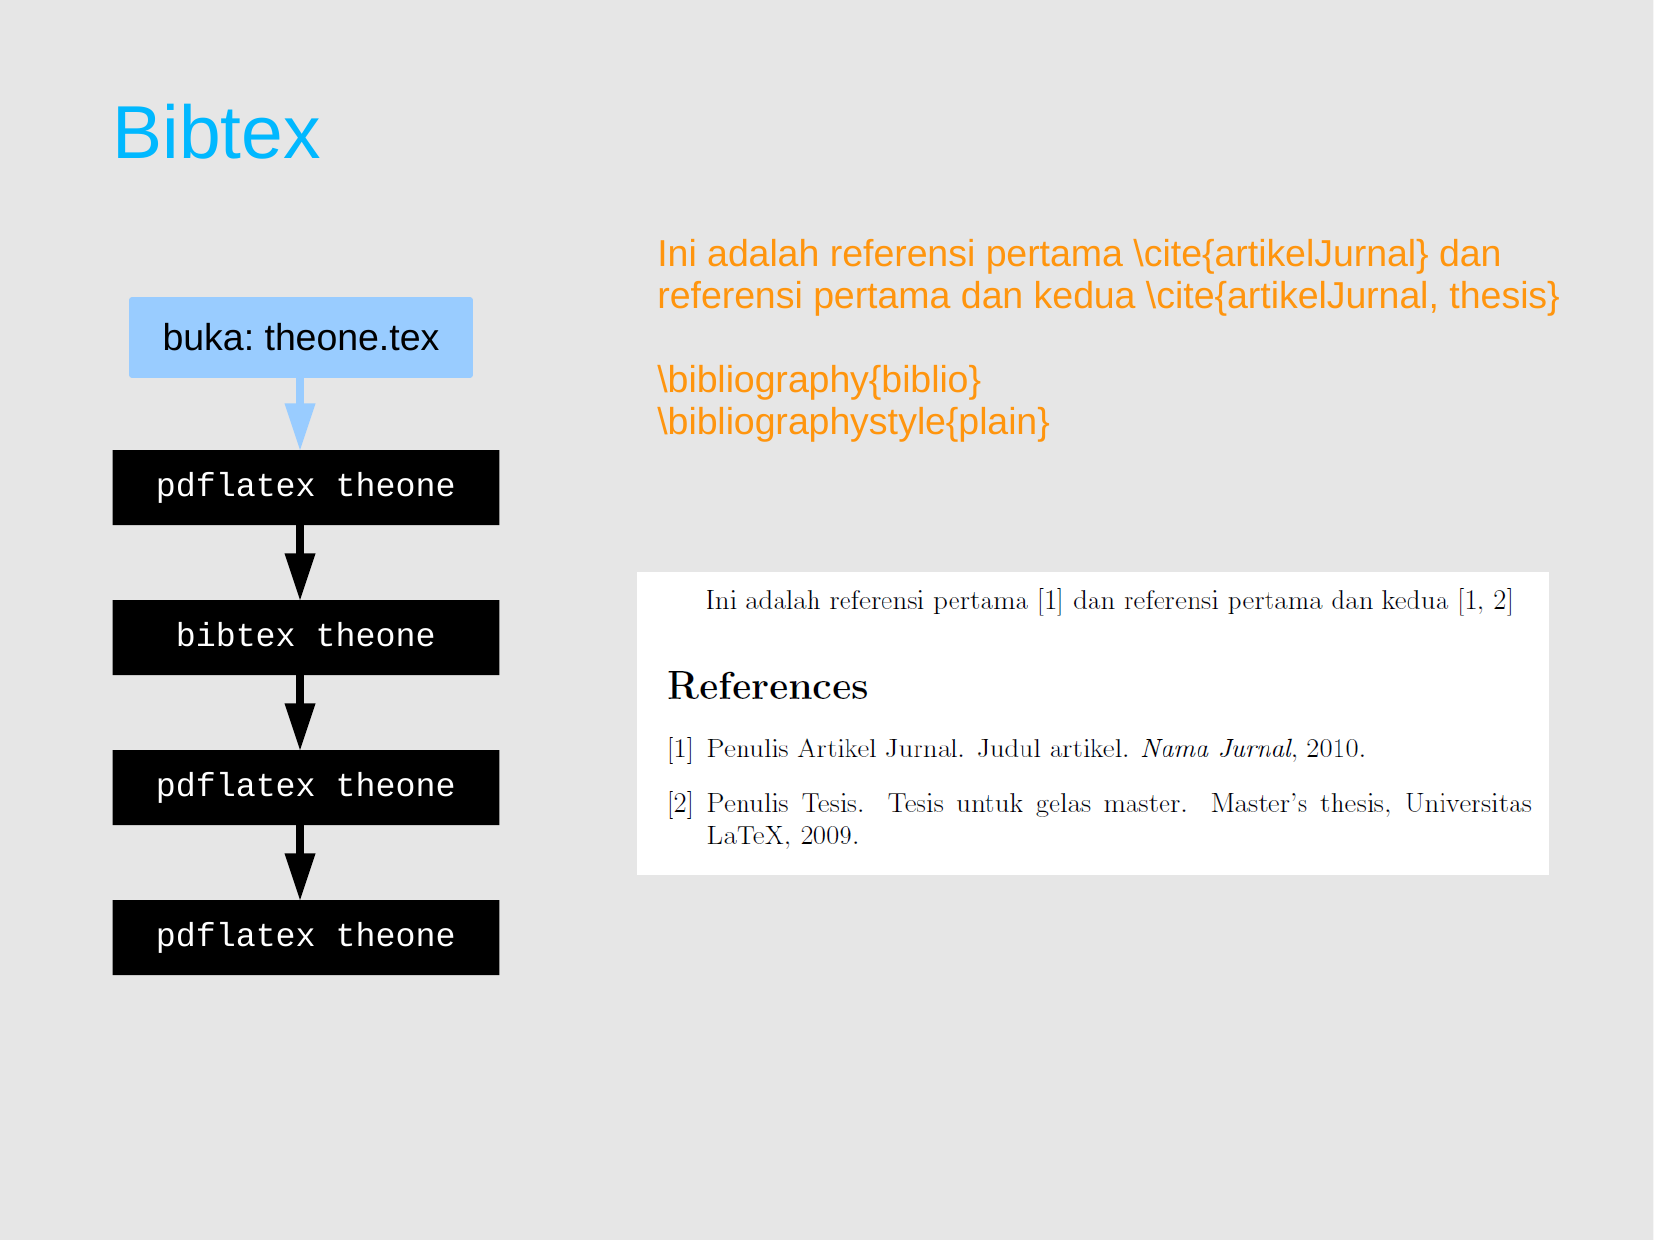

# Bibtex
Ini adalah referensi pertama \cite{artikelJurnal} dan
referensi pertama dan kedua \cite{artikelJurnal, thesis}
\bibliography{biblio}
\bibliographystyle{plain}
buka: theone.tex
pdflatex theone
bibtex theone
pdflatex theone
pdflatex theone